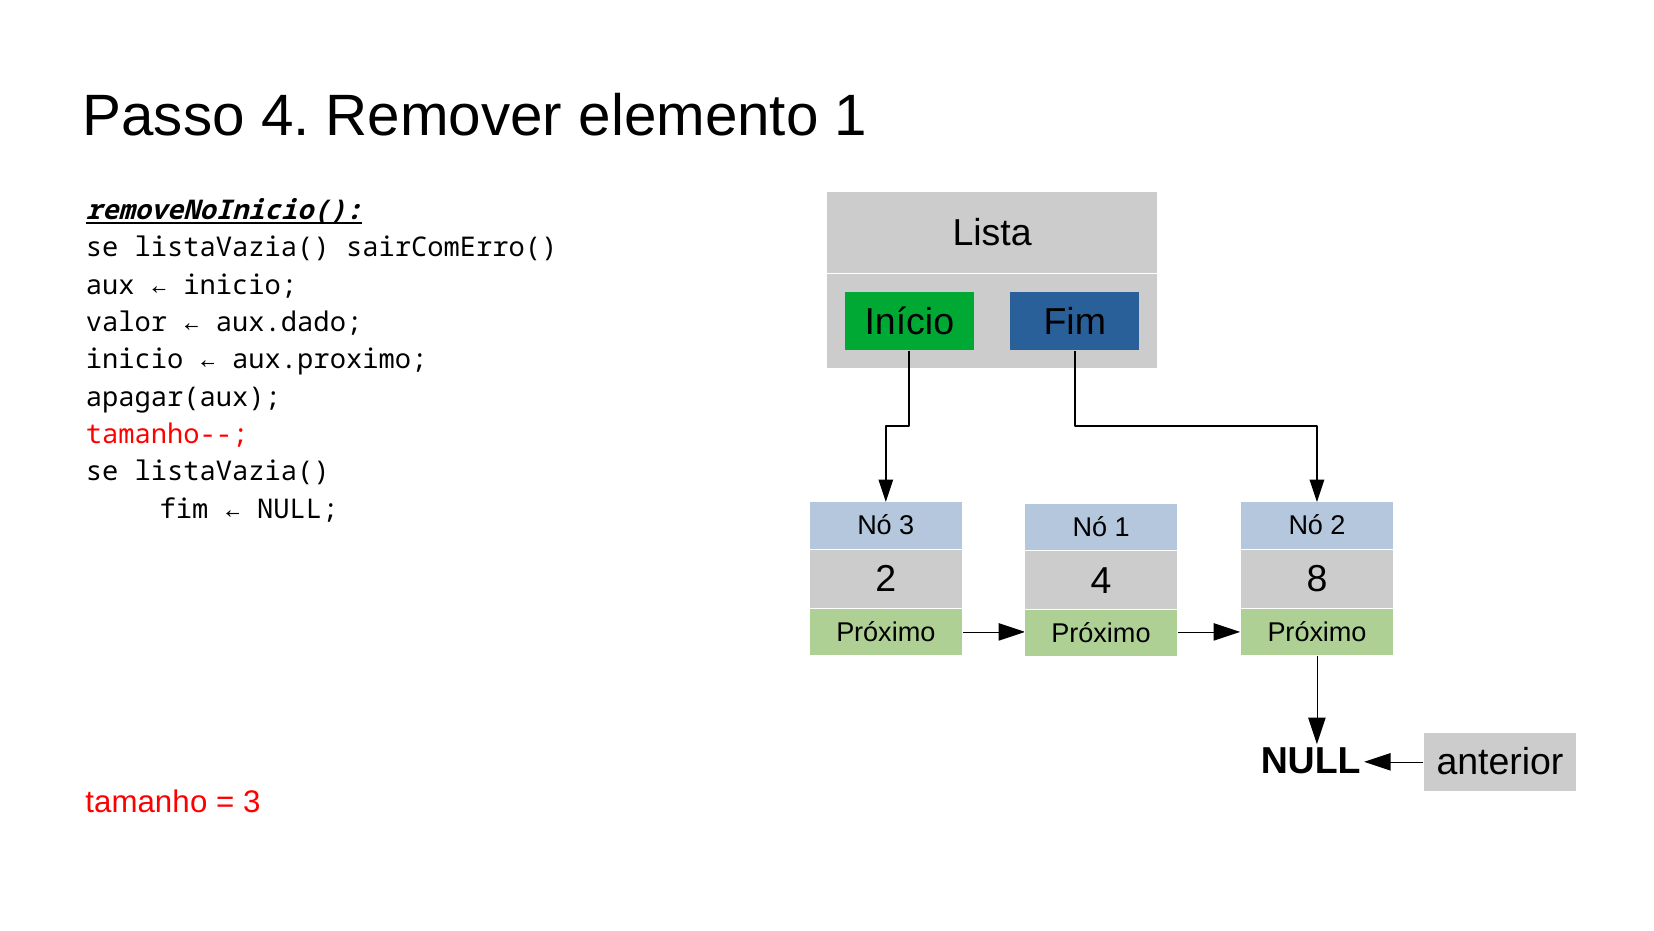

# Passo 4. Remover elemento 1
removeNoInicio():
se listaVazia() sairComErro()
aux ← inicio;
valor ← aux.dado;
inicio ← aux.proximo;
apagar(aux);
tamanho--;
se listaVazia()
	fim ← NULL;
Lista
Início
Fim
2
Nó 3
8
Nó 2
4
Nó 1
Próximo
Próximo
Próximo
NULL
anterior
tamanho = 3